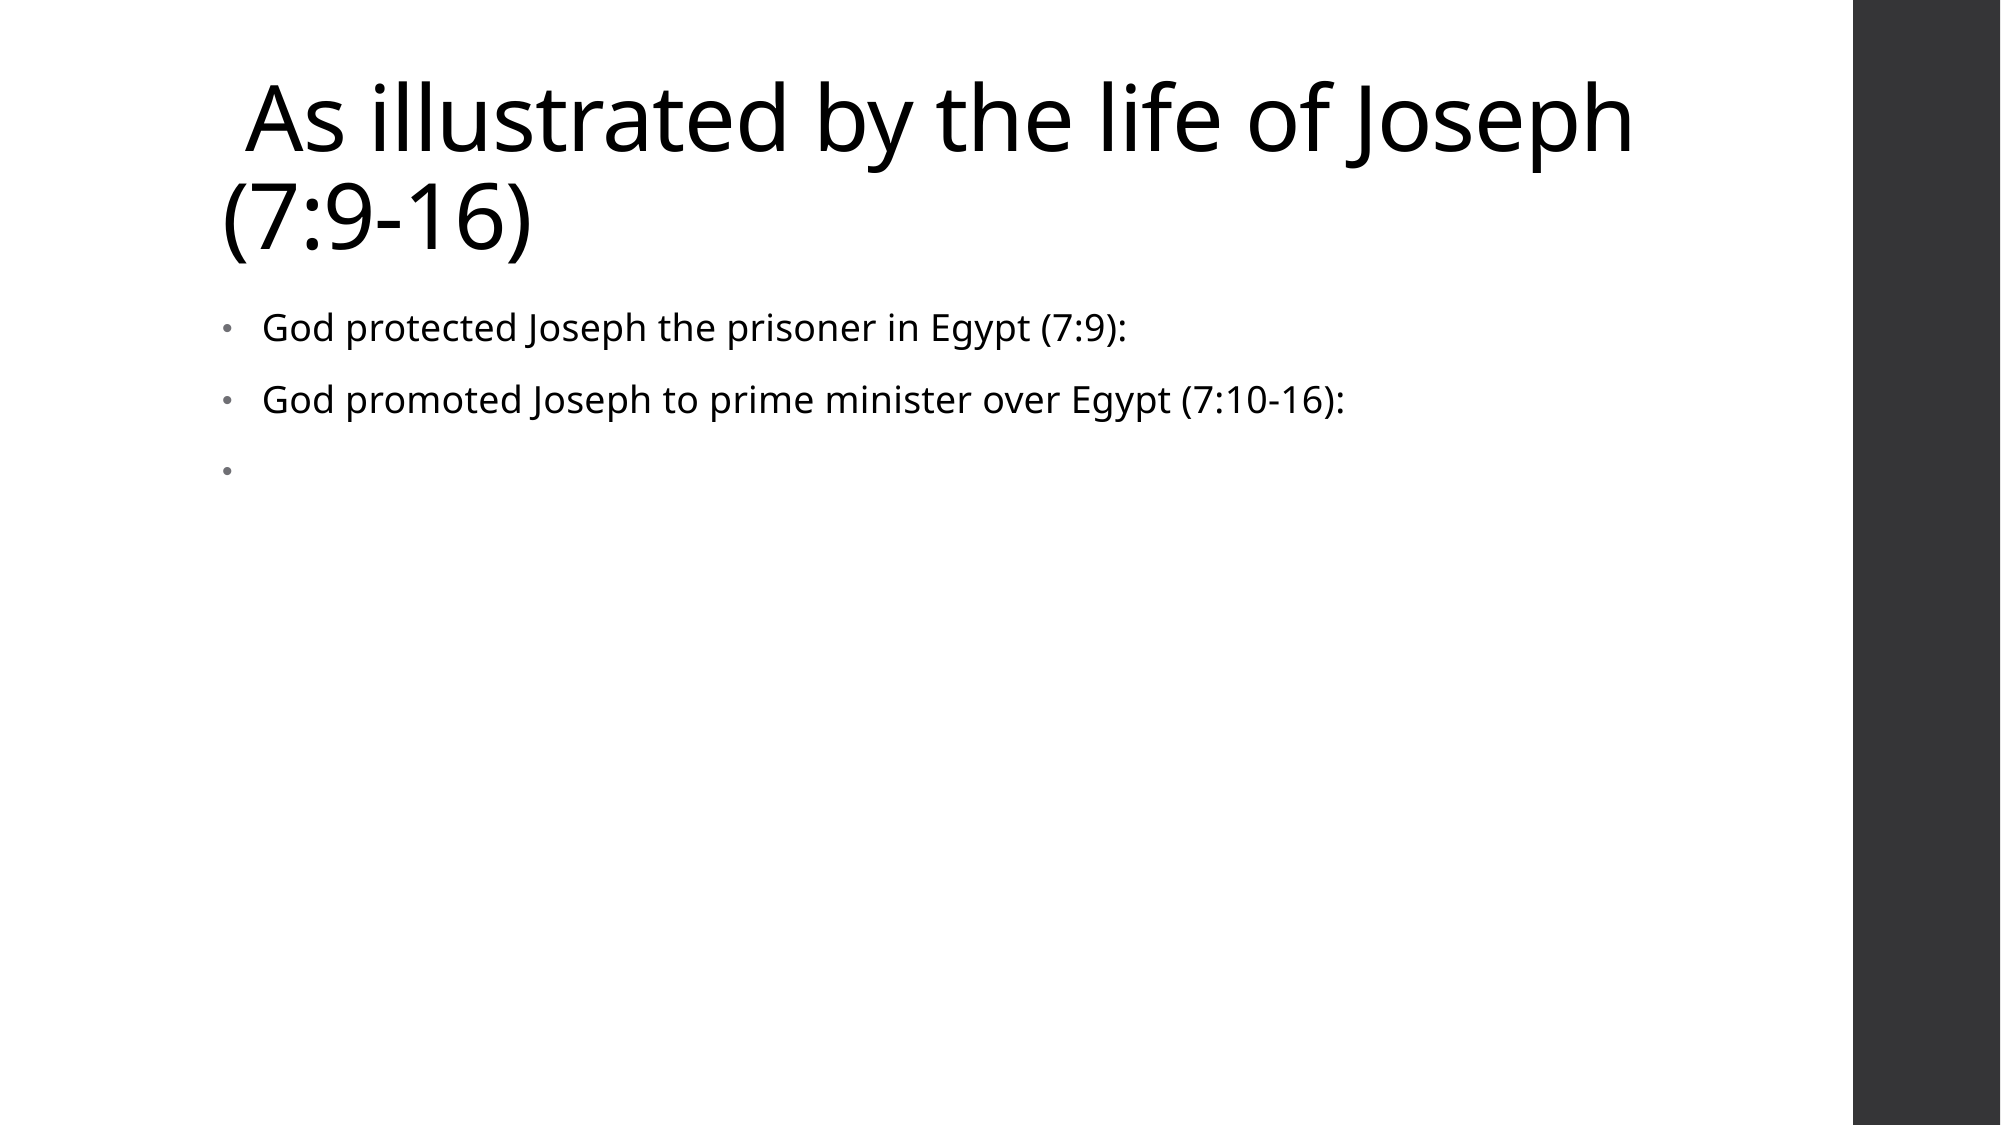

# As illustrated by the life of Joseph (7:9-16)
 God protected Joseph the prisoner in Egypt (7:9):
 God promoted Joseph to prime minister over Egypt (7:10-16):